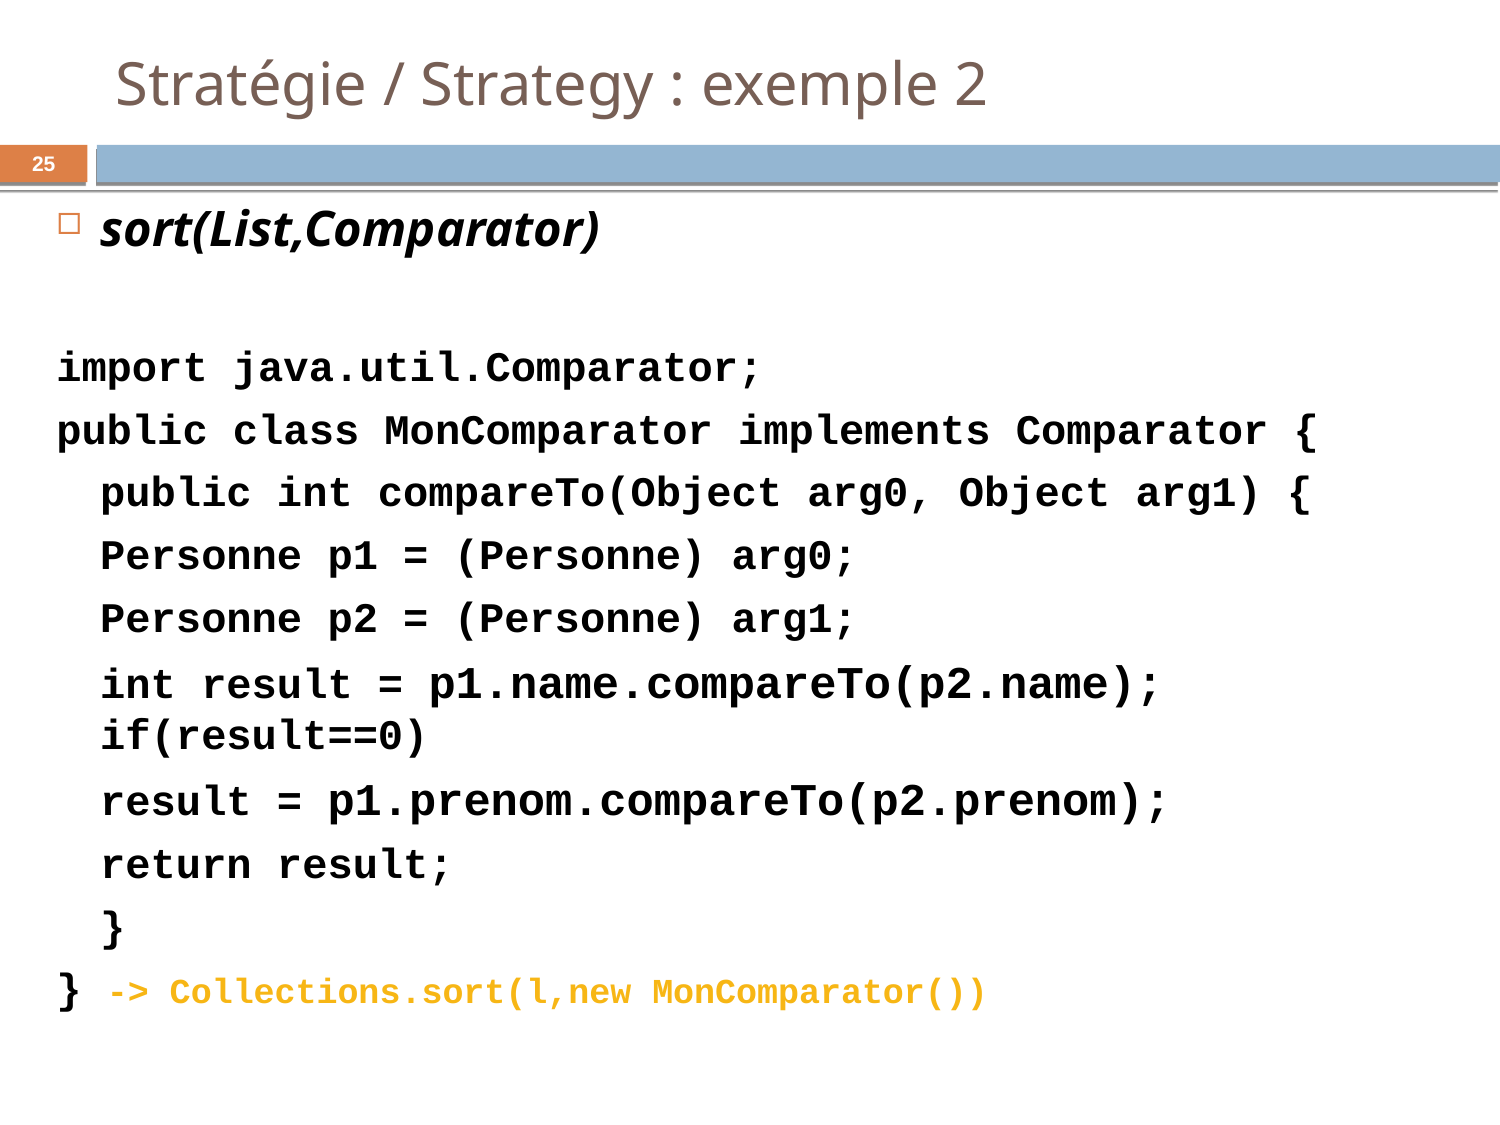

# Stratégie / Strategy : exemple 2
sort(List,Comparator)
import java.util.Comparator;
public class MonComparator implements Comparator {
	public int compareTo(Object arg0, Object arg1) {
		Personne p1 = (Personne) arg0;
		Personne p2 = (Personne) arg1;
		int result = p1.name.compareTo(p2.name); 	if(result==0)
			result = p1.prenom.compareTo(p2.prenom);
 		return result;
	}
} -> Collections.sort(l,new MonComparator())